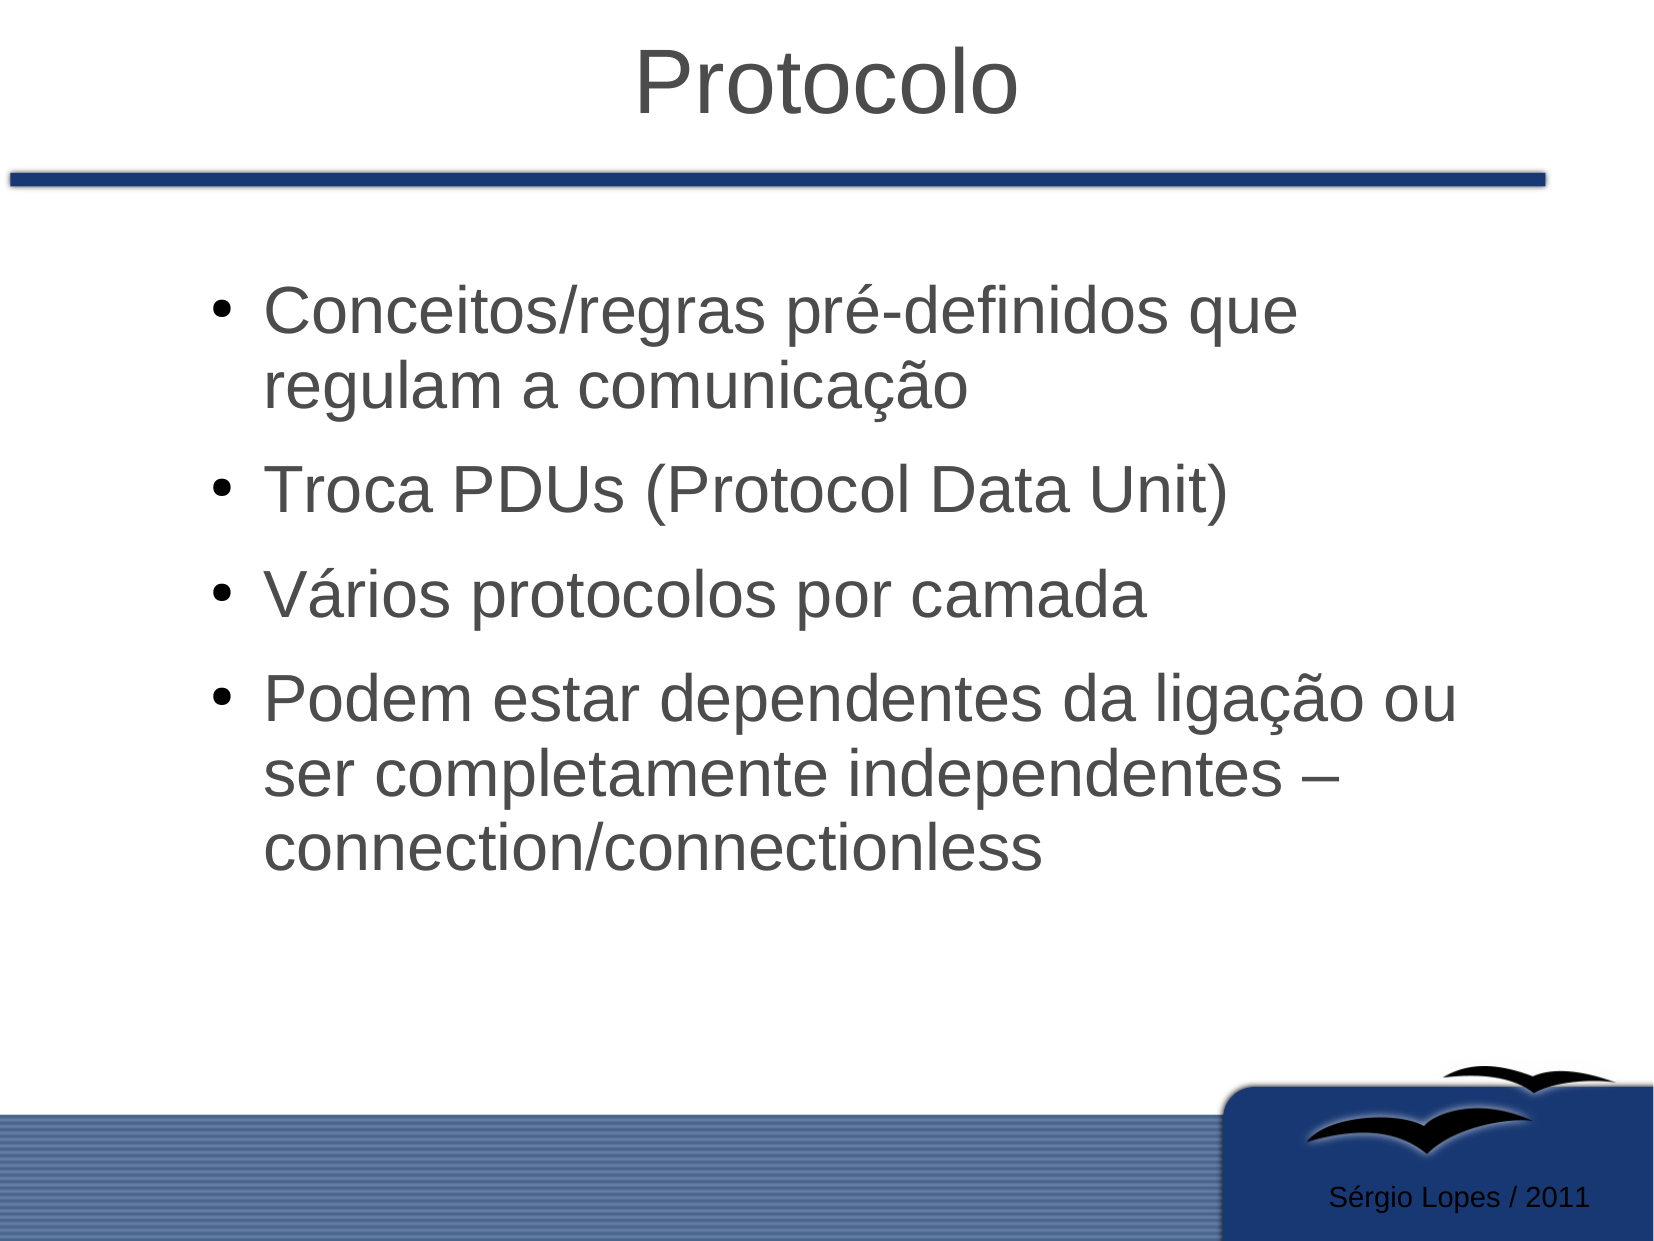

# Protocolo
Conceitos/regras pré-definidos que regulam a comunicação
Troca PDUs (Protocol Data Unit)
Vários protocolos por camada
Podem estar dependentes da ligação ou ser completamente independentes – connection/connectionless
Sérgio Lopes / 2011